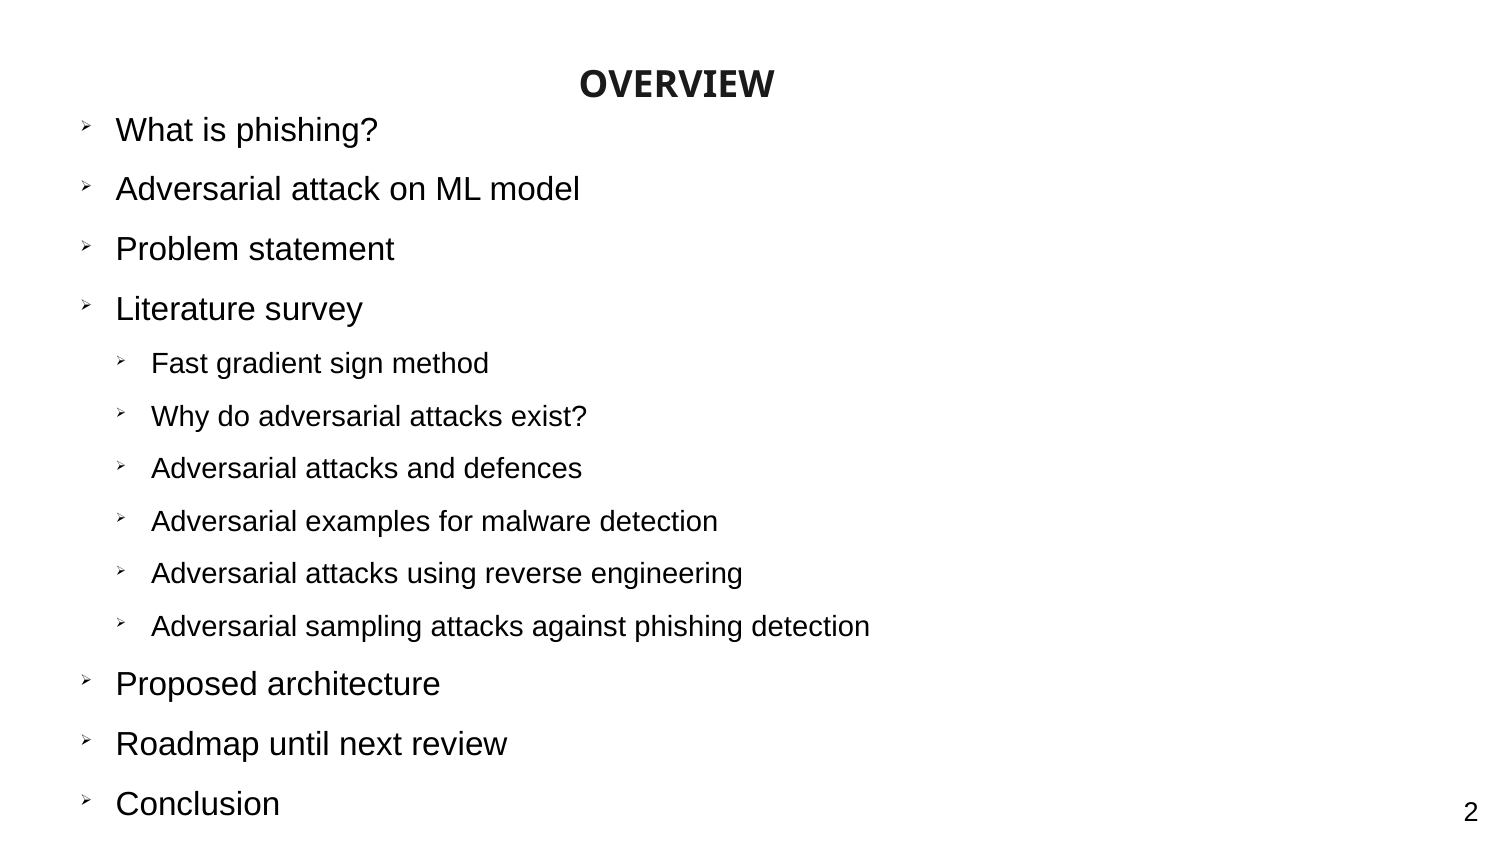

# OVERVIEW
What is phishing?
Adversarial attack on ML model
Problem statement
Literature survey
Fast gradient sign method
Why do adversarial attacks exist?
Adversarial attacks and defences
Adversarial examples for malware detection
Adversarial attacks using reverse engineering
Adversarial sampling attacks against phishing detection
Proposed architecture
Roadmap until next review
Conclusion